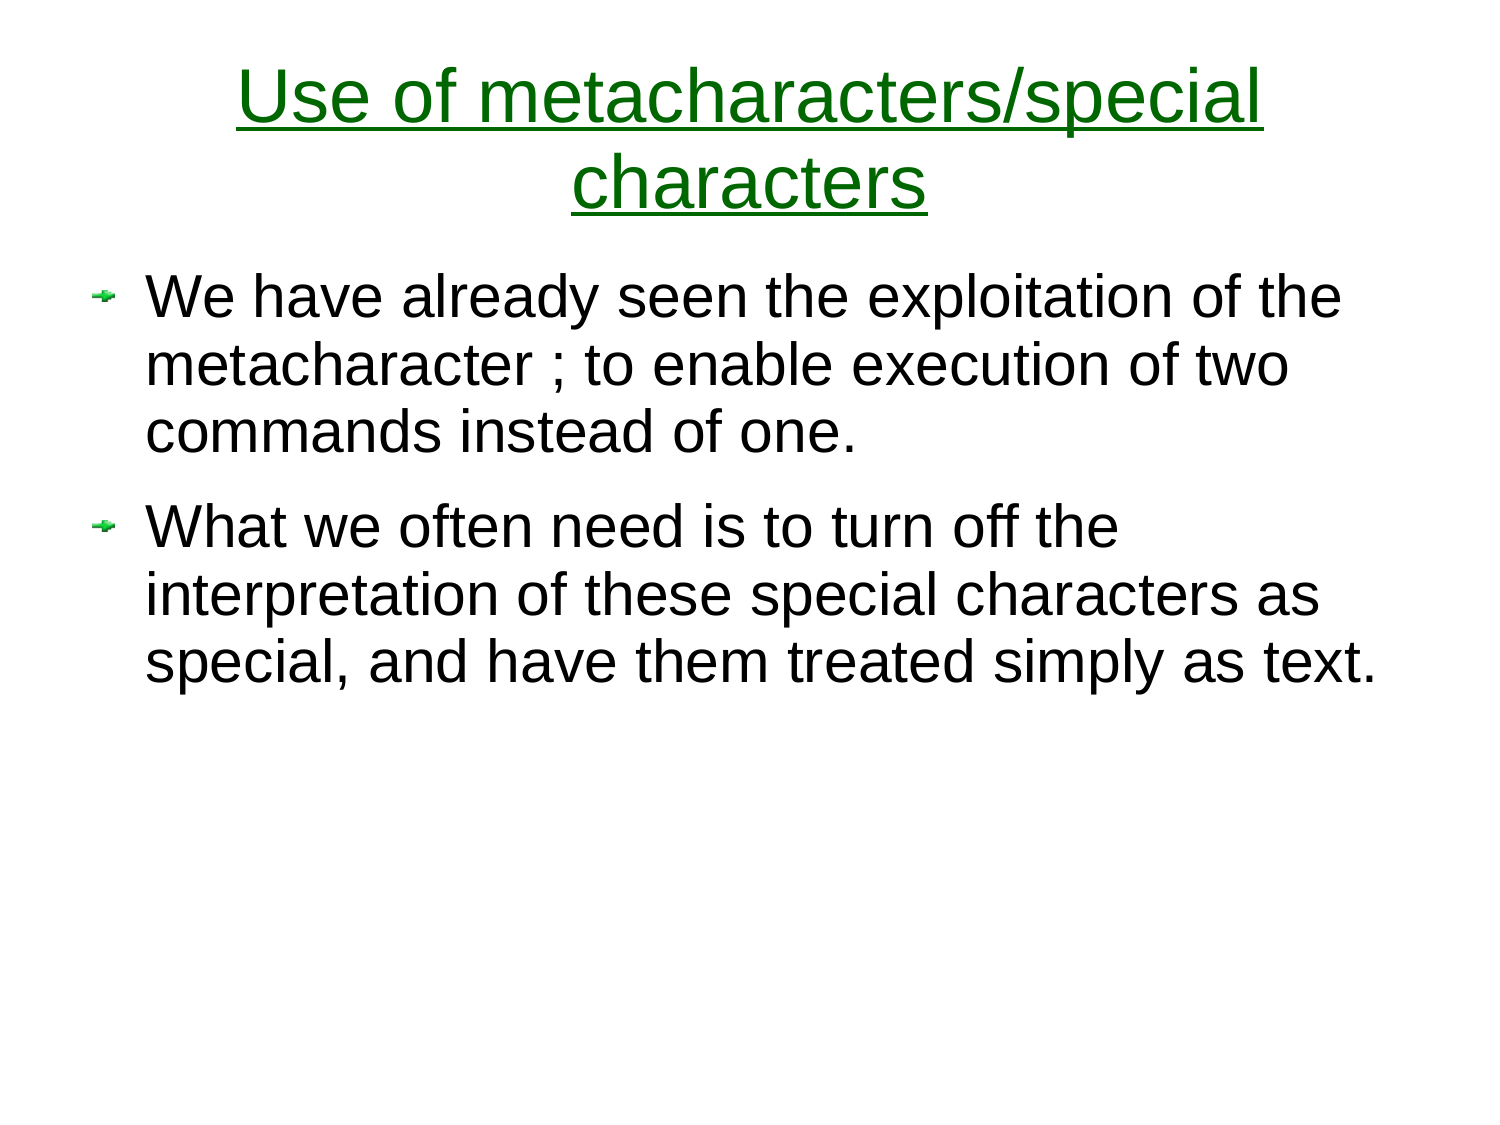

# Use of metacharacters/special characters
We have already seen the exploitation of the metacharacter ; to enable execution of two commands instead of one.
What we often need is to turn off the interpretation of these special characters as special, and have them treated simply as text.